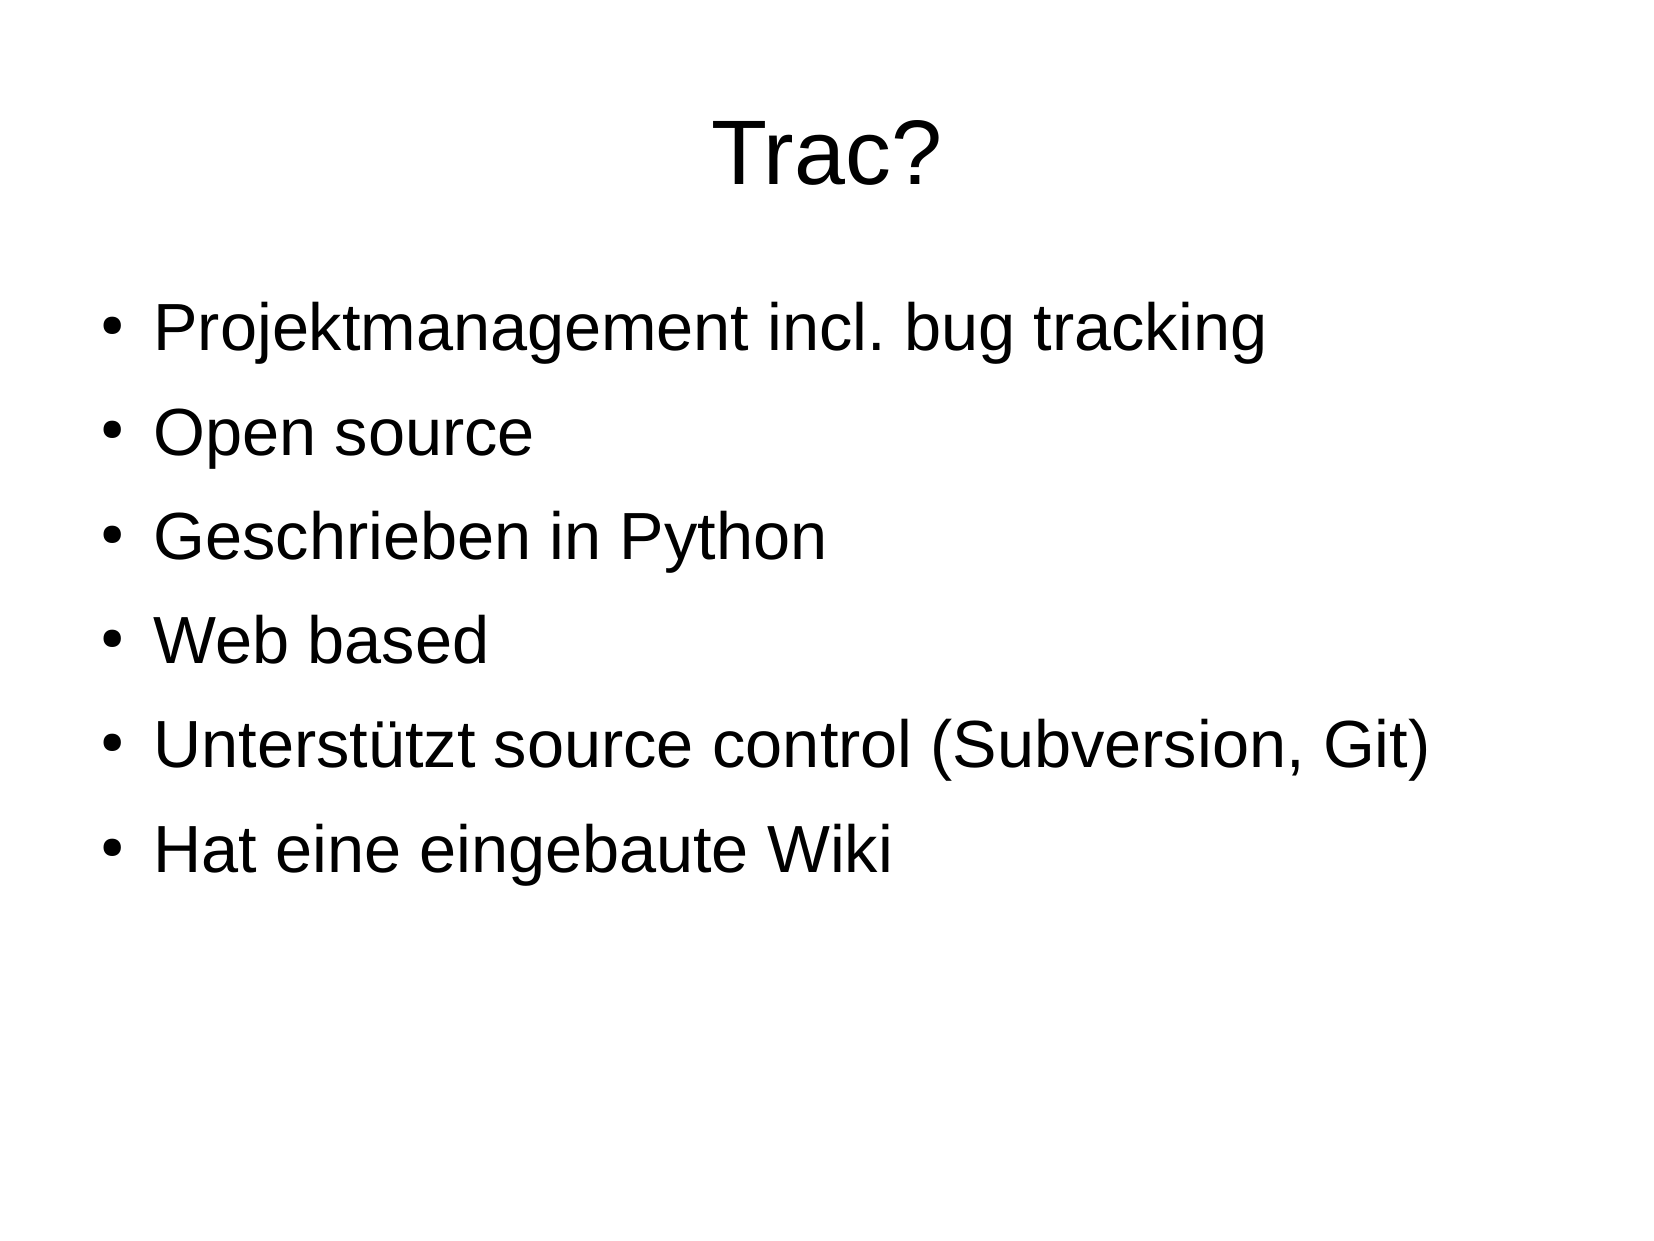

# Trac?
Projektmanagement incl. bug tracking
Open source
Geschrieben in Python
Web based
Unterstützt source control (Subversion, Git)
Hat eine eingebaute Wiki